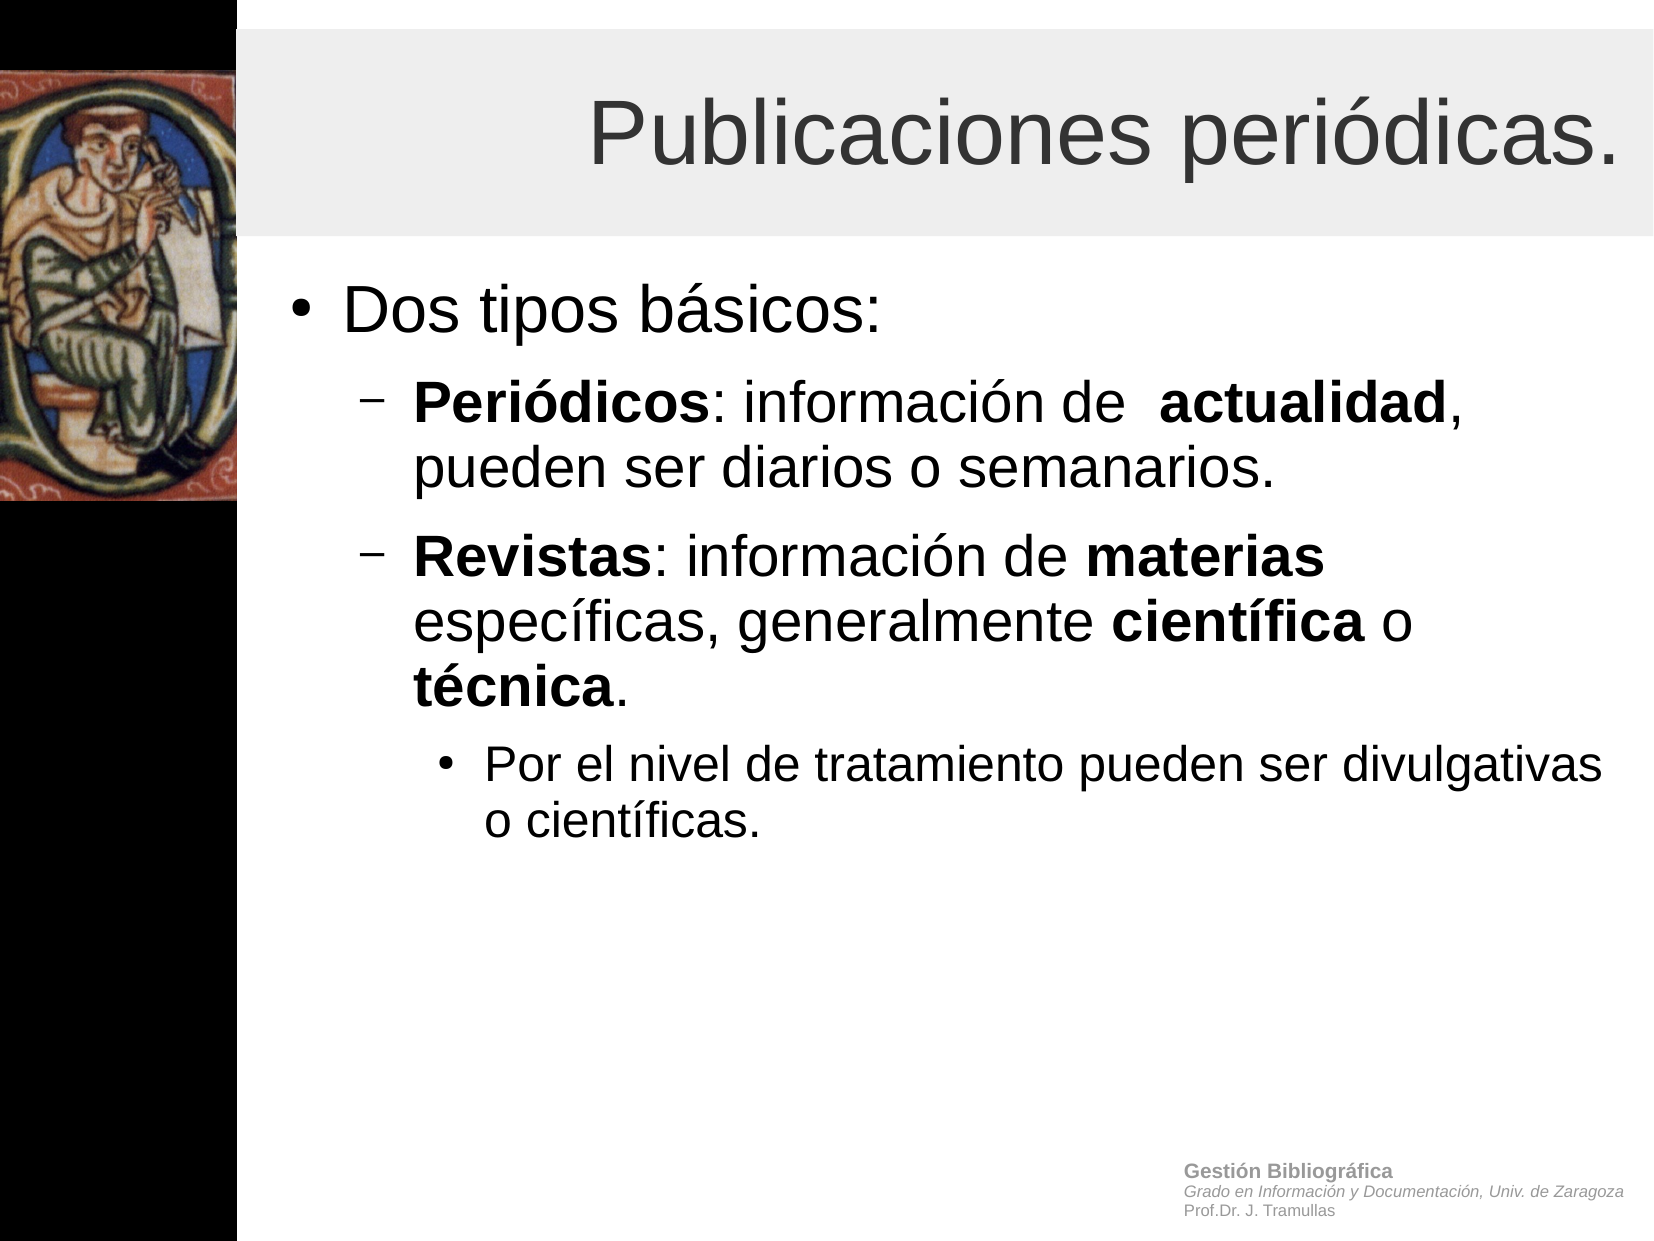

# Publicaciones periódicas.
Dos tipos básicos:
Periódicos: información de actualidad, pueden ser diarios o semanarios.
Revistas: información de materias específicas, generalmente científica o técnica.
Por el nivel de tratamiento pueden ser divulgativas o científicas.